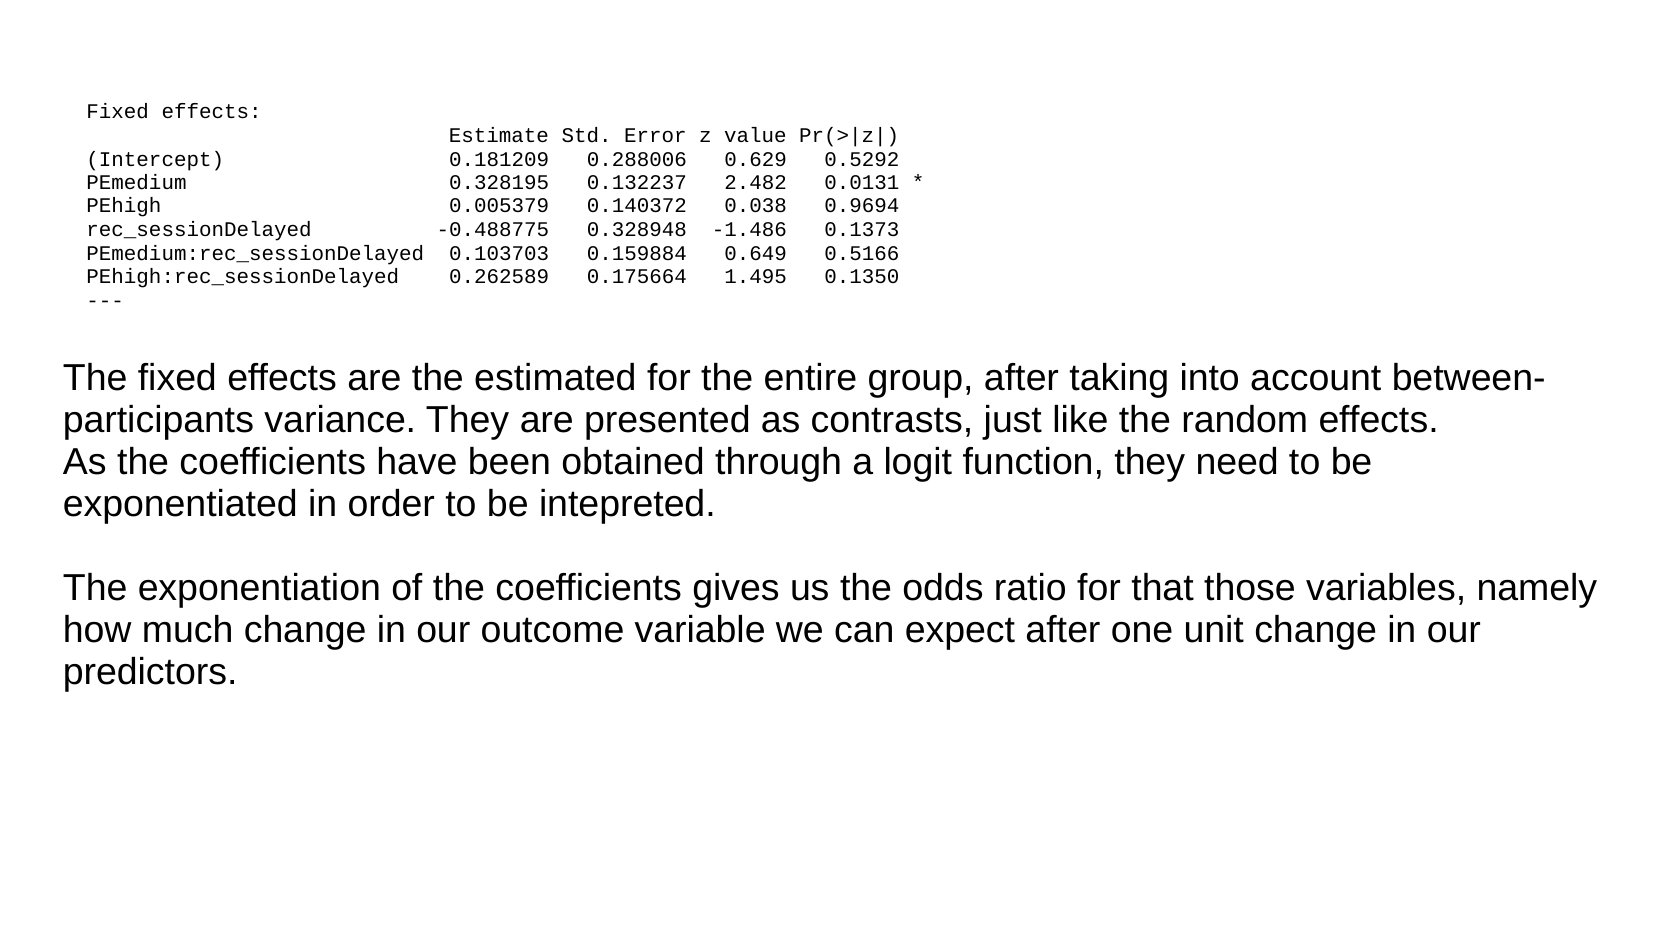

Fixed effects:
 Estimate Std. Error z value Pr(>|z|)
(Intercept) 0.181209 0.288006 0.629 0.5292
PEmedium 0.328195 0.132237 2.482 0.0131 *
PEhigh 0.005379 0.140372 0.038 0.9694
rec_sessionDelayed -0.488775 0.328948 -1.486 0.1373
PEmedium:rec_sessionDelayed 0.103703 0.159884 0.649 0.5166
PEhigh:rec_sessionDelayed 0.262589 0.175664 1.495 0.1350
---
The fixed effects are the estimated for the entire group, after taking into account between-participants variance. They are presented as contrasts, just like the random effects.
As the coefficients have been obtained through a logit function, they need to be exponentiated in order to be intepreted.
The exponentiation of the coefficients gives us the odds ratio for that those variables, namely how much change in our outcome variable we can expect after one unit change in our predictors.